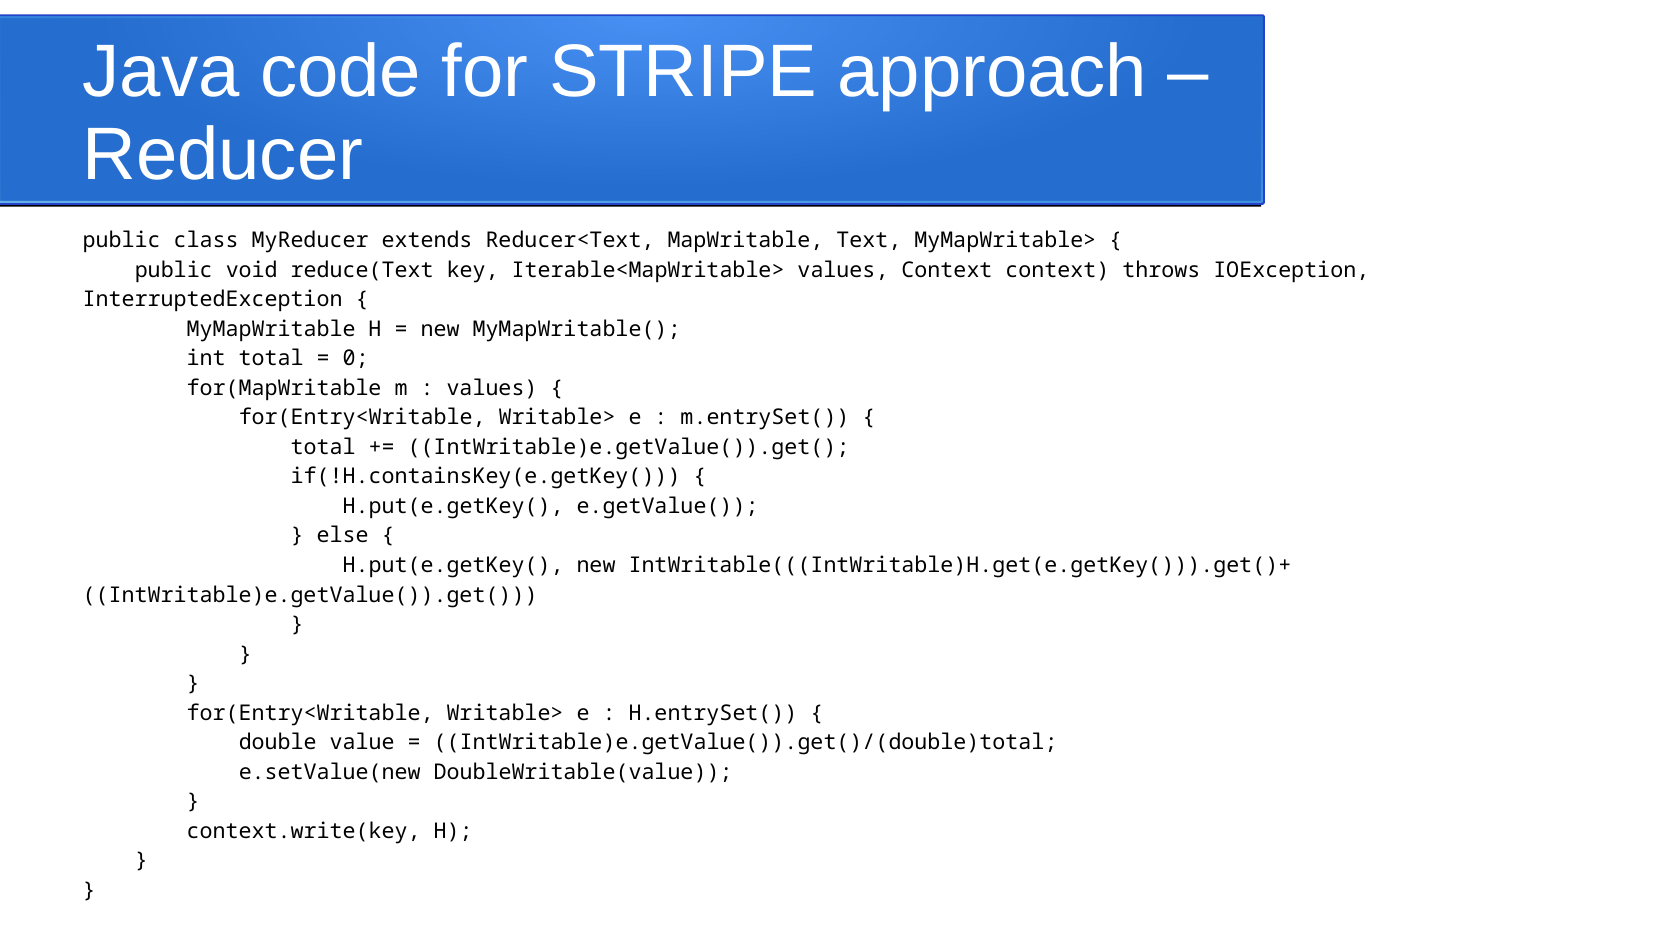

# Java code for STRIPE approach – Reducer
public class MyReducer extends Reducer<Text, MapWritable, Text, MyMapWritable> {
 public void reduce(Text key, Iterable<MapWritable> values, Context context) throws IOException, InterruptedException {
 MyMapWritable H = new MyMapWritable();
 int total = 0;
 for(MapWritable m : values) {
 for(Entry<Writable, Writable> e : m.entrySet()) {
 total += ((IntWritable)e.getValue()).get();
 if(!H.containsKey(e.getKey())) {
 H.put(e.getKey(), e.getValue());
 } else {
 H.put(e.getKey(), new IntWritable(((IntWritable)H.get(e.getKey())).get()+((IntWritable)e.getValue()).get()))
 }
 }
 }
 for(Entry<Writable, Writable> e : H.entrySet()) {
 double value = ((IntWritable)e.getValue()).get()/(double)total;
 e.setValue(new DoubleWritable(value));
 }
 context.write(key, H);
 }
}